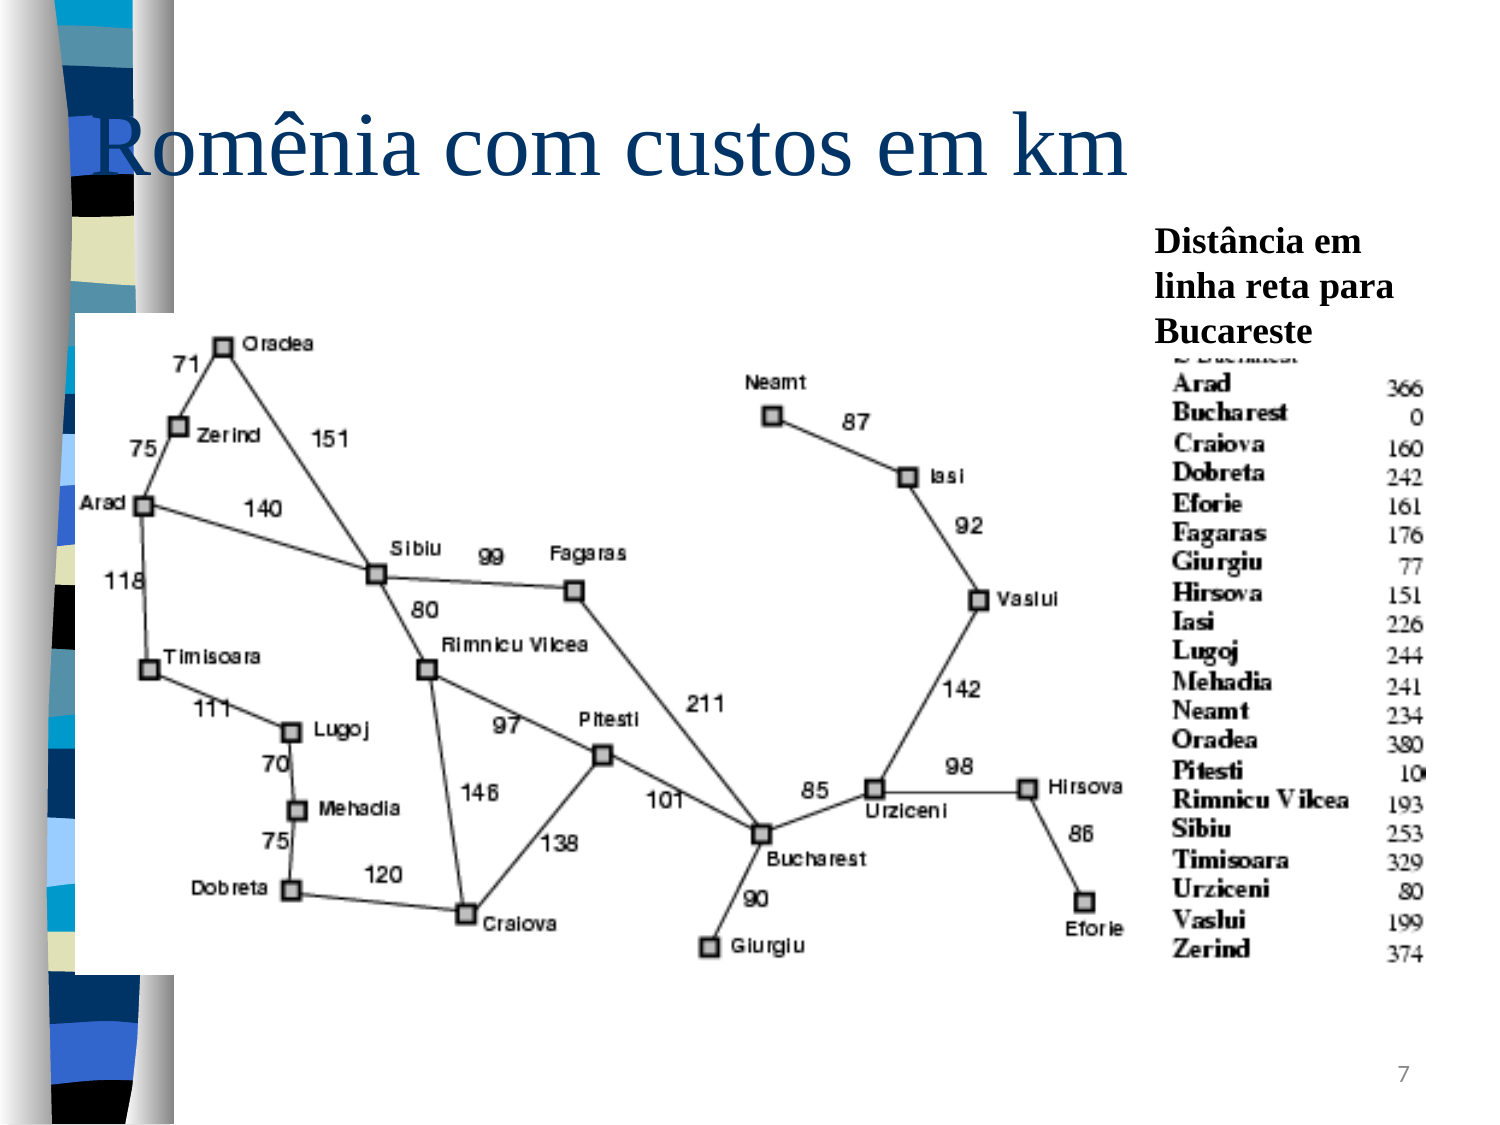

# Romênia com custos em km
Distância em linha reta para Bucareste